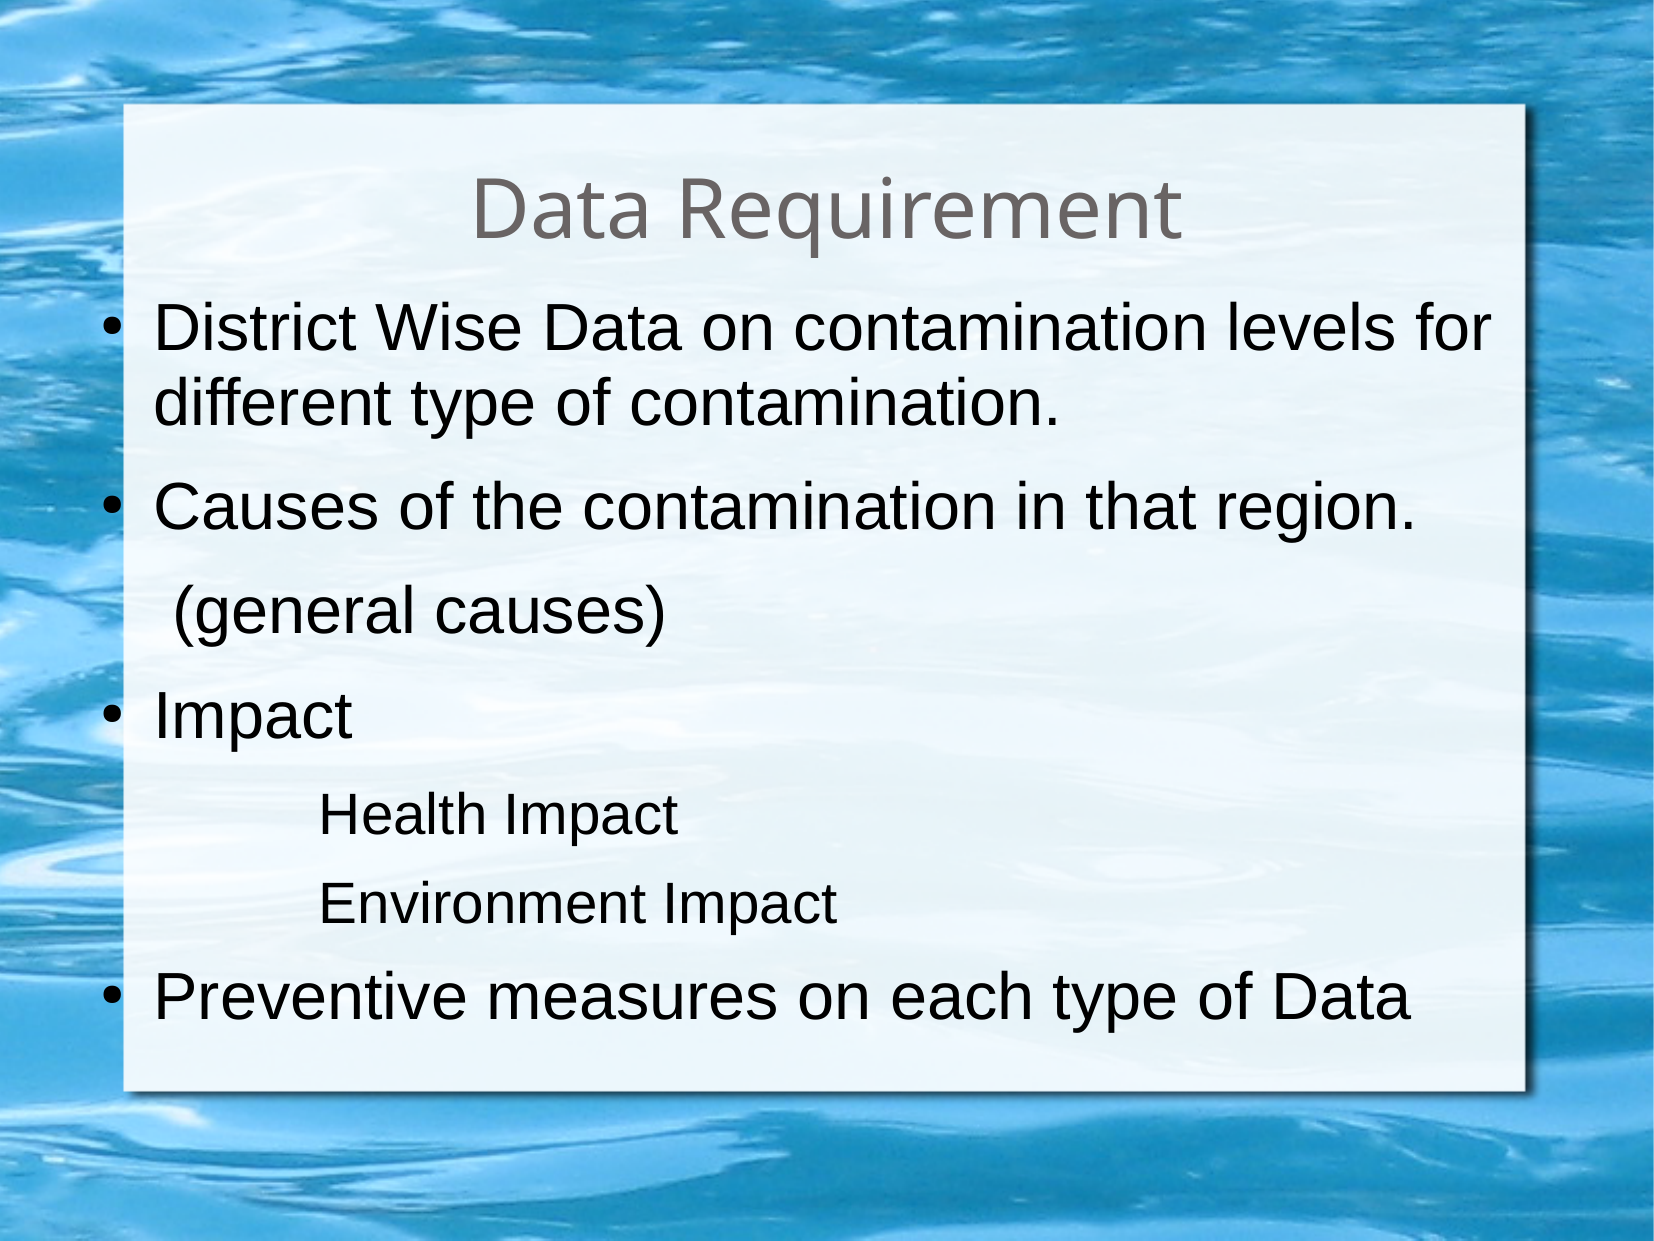

# Data Requirement
District Wise Data on contamination levels for different type of contamination.
Causes of the contamination in that region.
 (general causes)
Impact
Health Impact
Environment Impact
Preventive measures on each type of Data